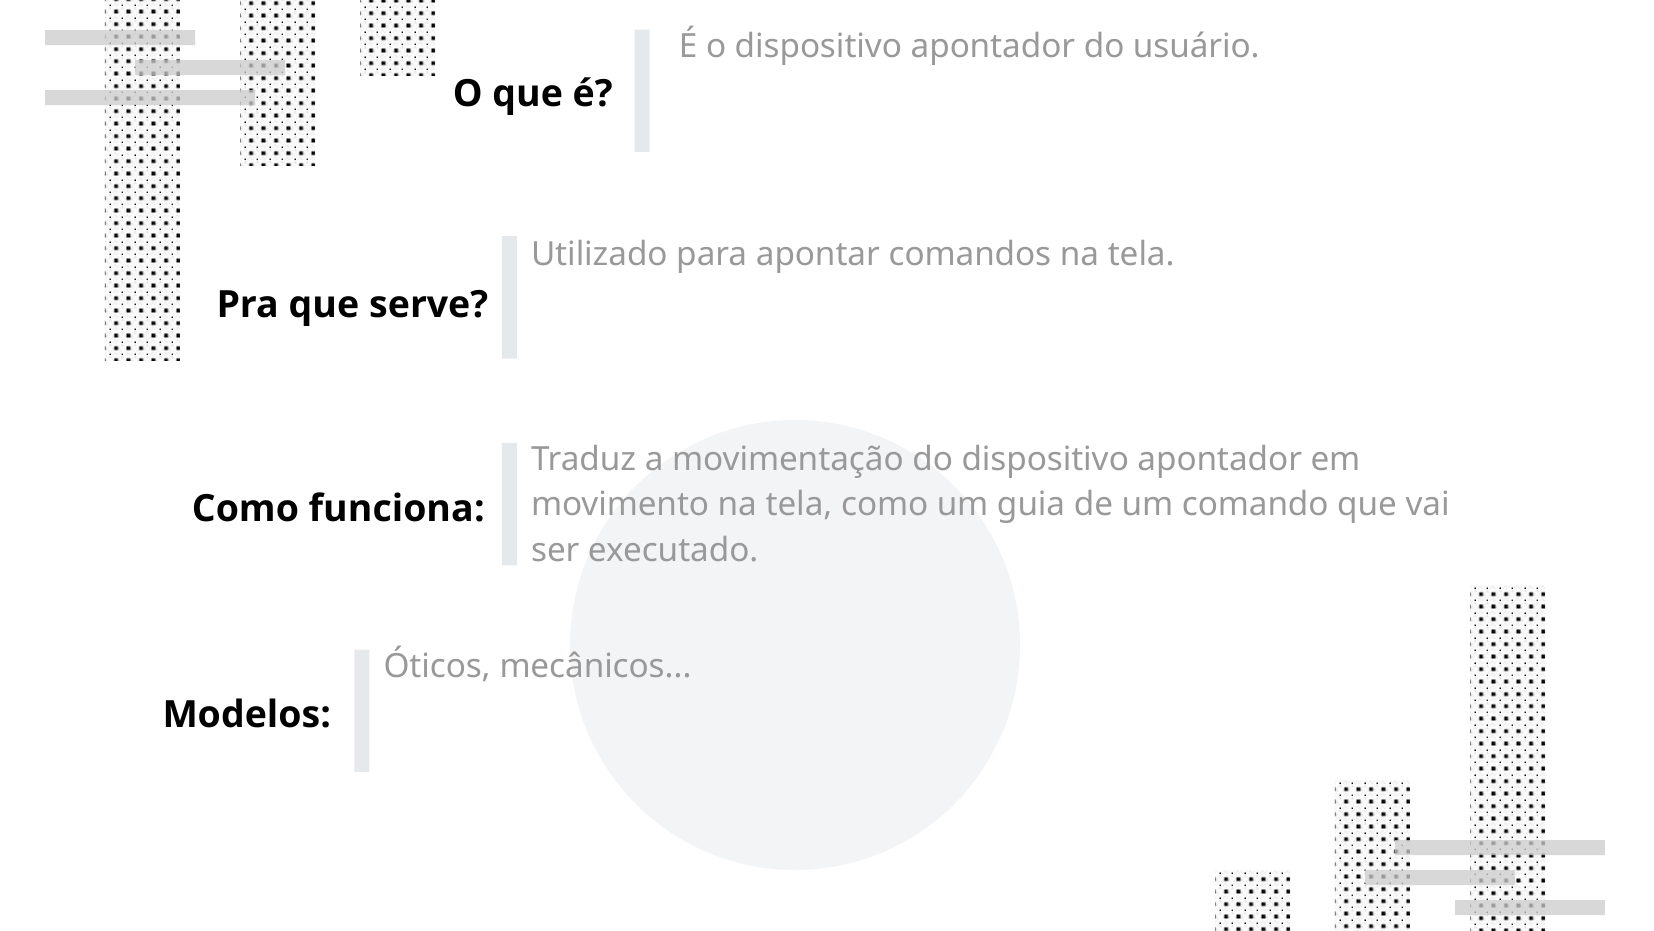

É o dispositivo apontador do usuário.
O que é?
Utilizado para apontar comandos na tela.
Pra que serve?
Traduz a movimentação do dispositivo apontador em movimento na tela, como um guia de um comando que vai ser executado.
Como funciona:
Óticos, mecânicos...
Modelos: